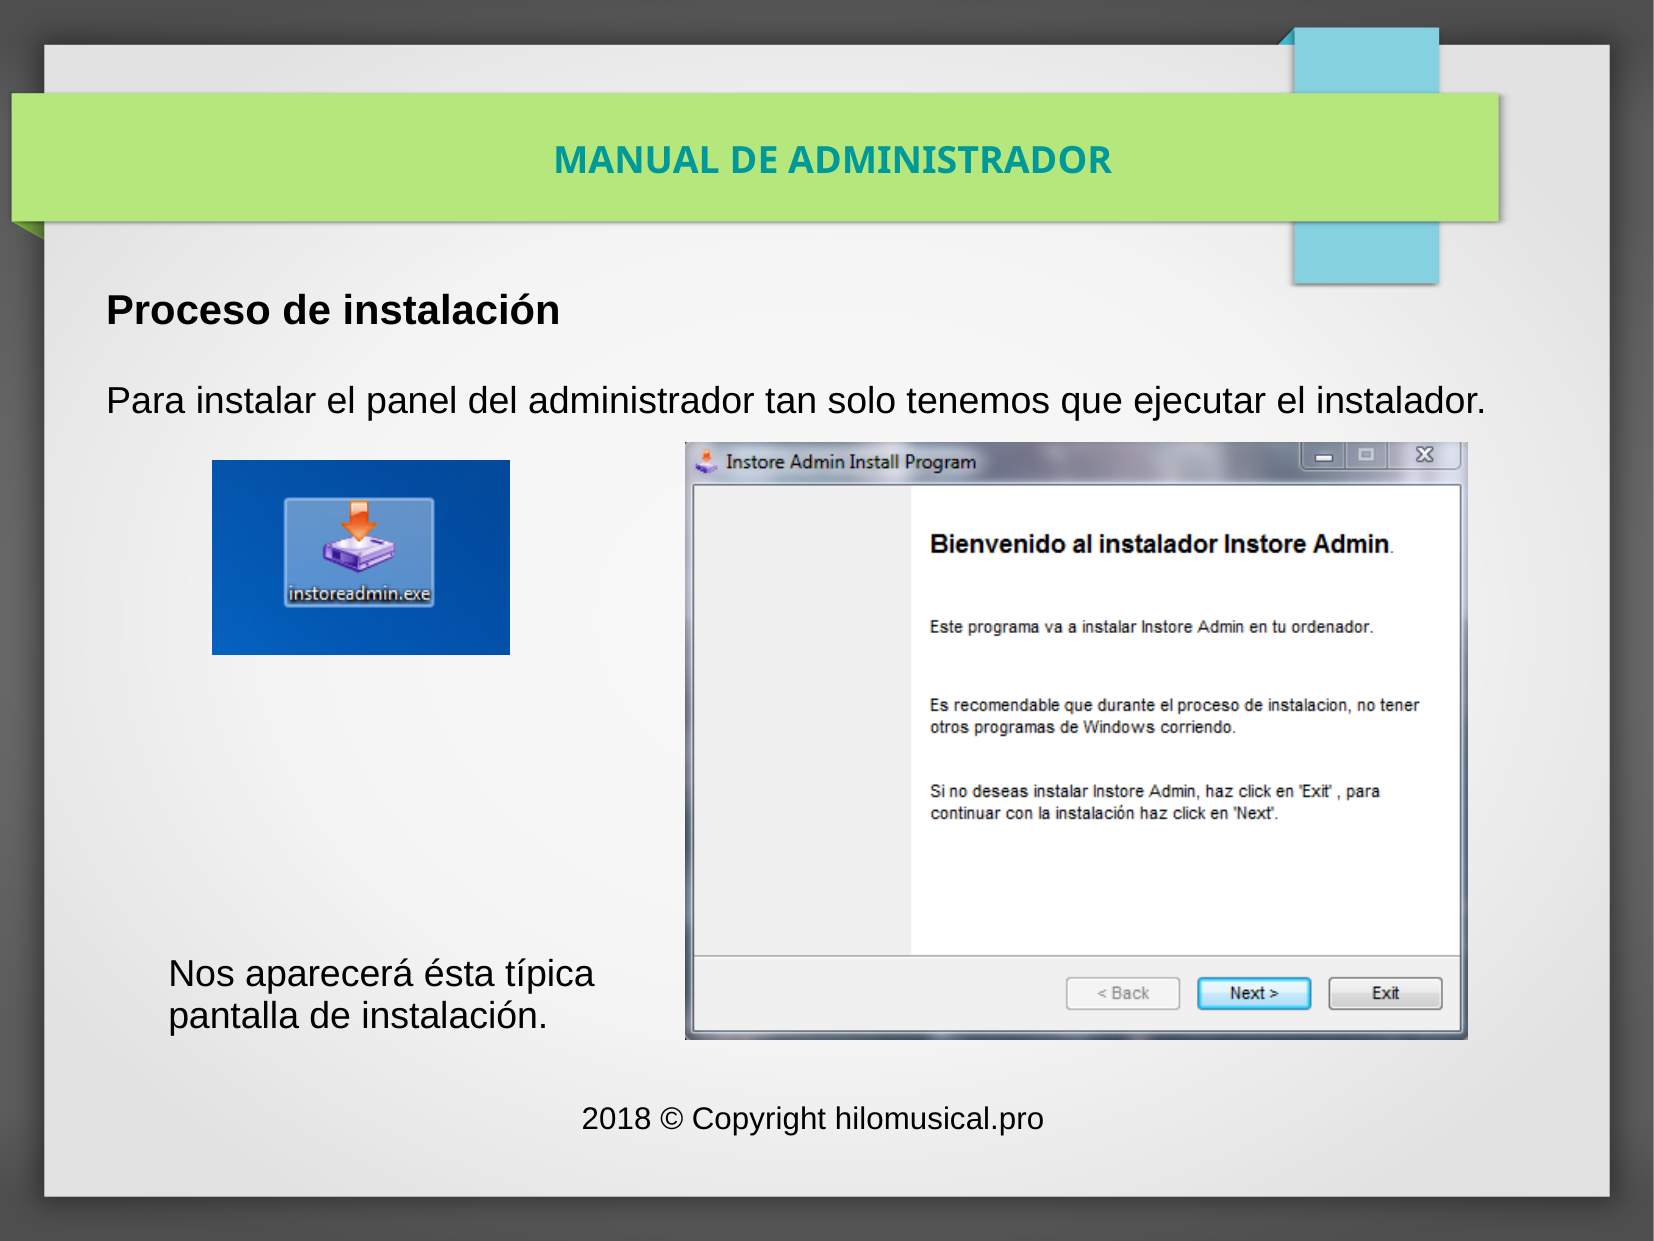

# MANUAL DE ADMINISTRADOR
Proceso de instalación
Para instalar el panel del administrador tan solo tenemos que ejecutar el instalador.
Nos aparecerá ésta típica pantalla de instalación.
2018 © Copyright hilomusical.pro